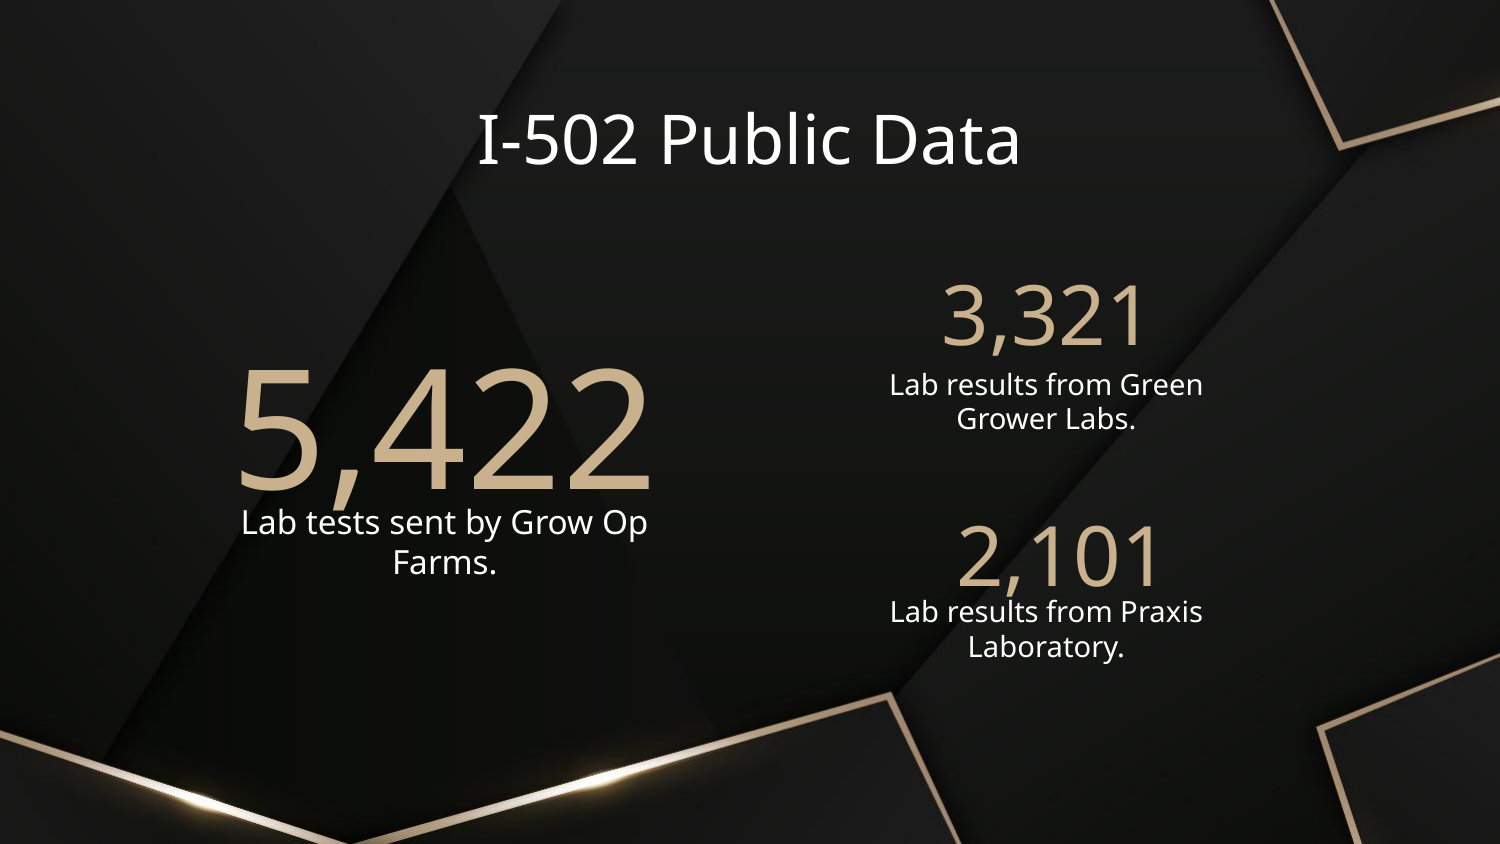

# I-502 Public Data
3,321
5,422
Lab results from Green Grower Labs.
Lab tests sent by Grow Op Farms.
2,101
Lab results from Praxis Laboratory.